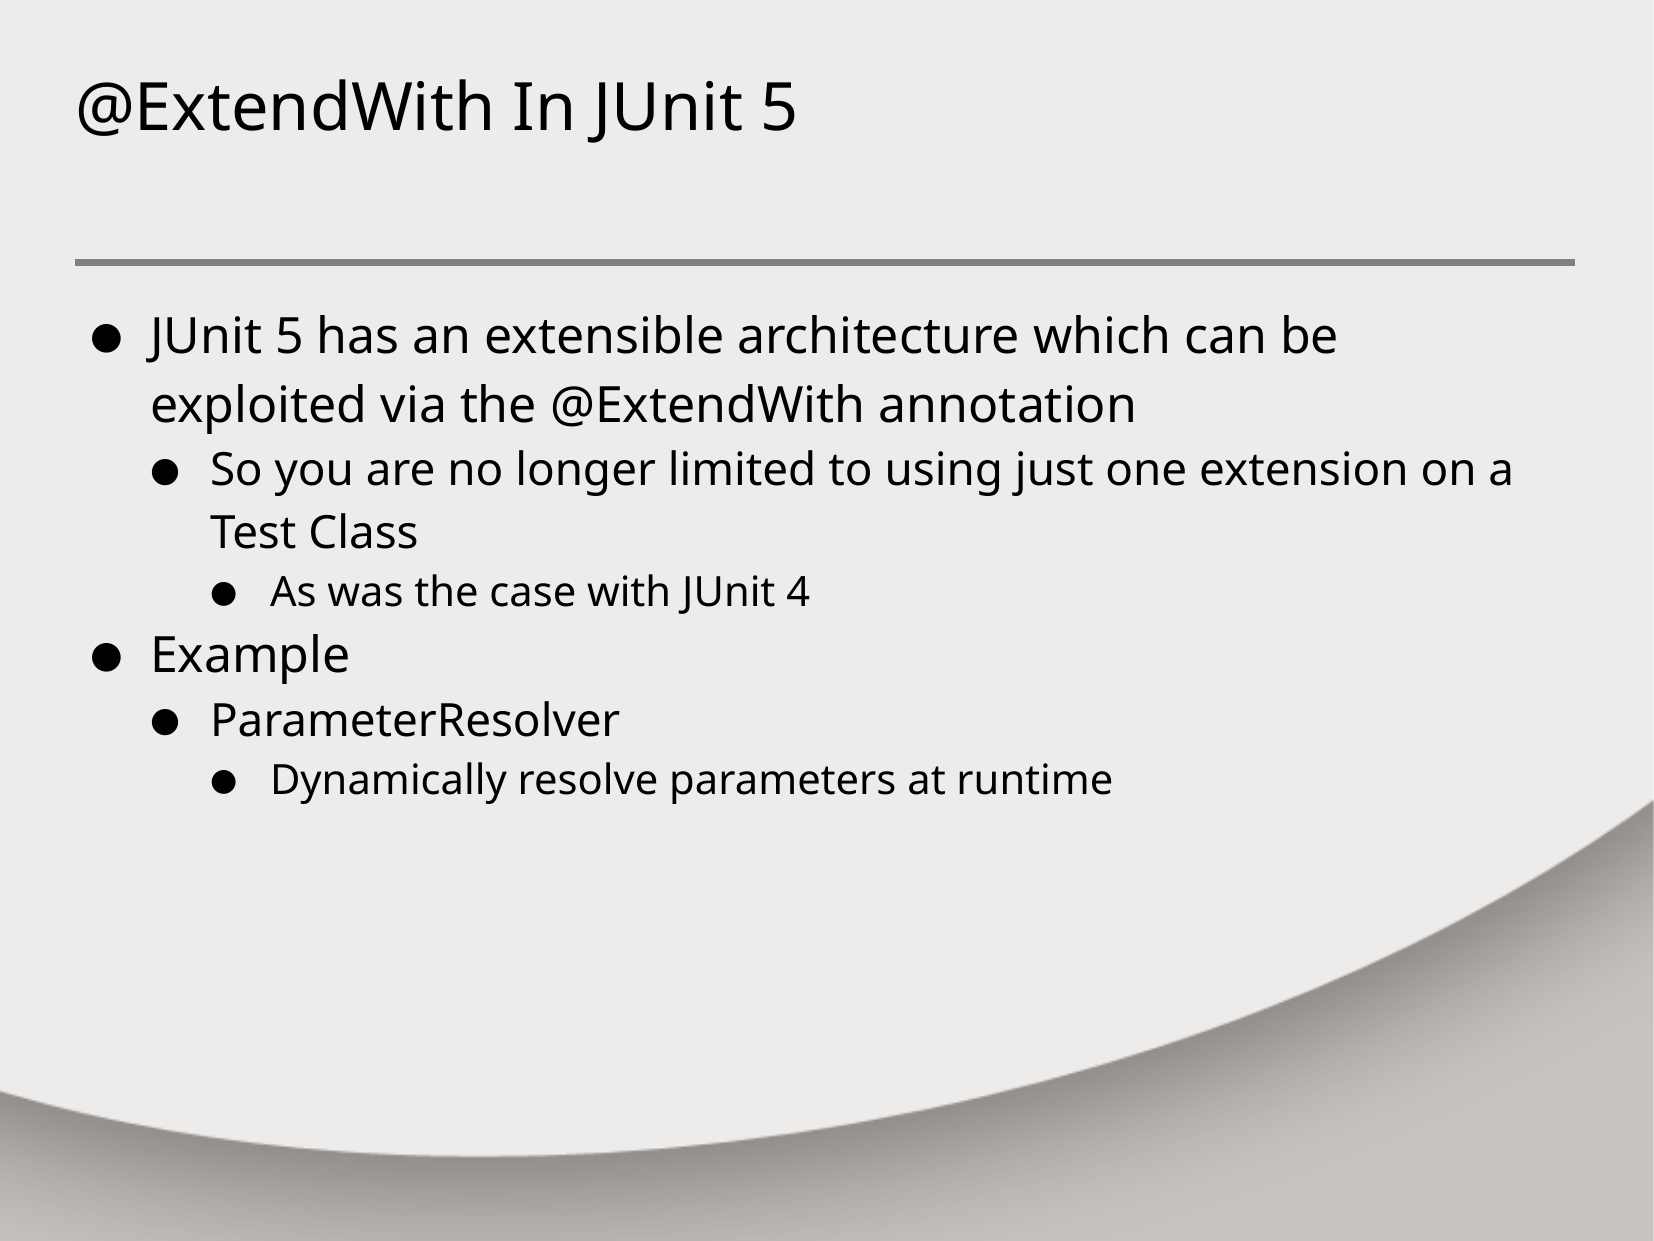

# @ExtendWith In JUnit 5
JUnit 5 has an extensible architecture which can be exploited via the @ExtendWith annotation
So you are no longer limited to using just one extension on a Test Class
As was the case with JUnit 4
Example
ParameterResolver
Dynamically resolve parameters at runtime